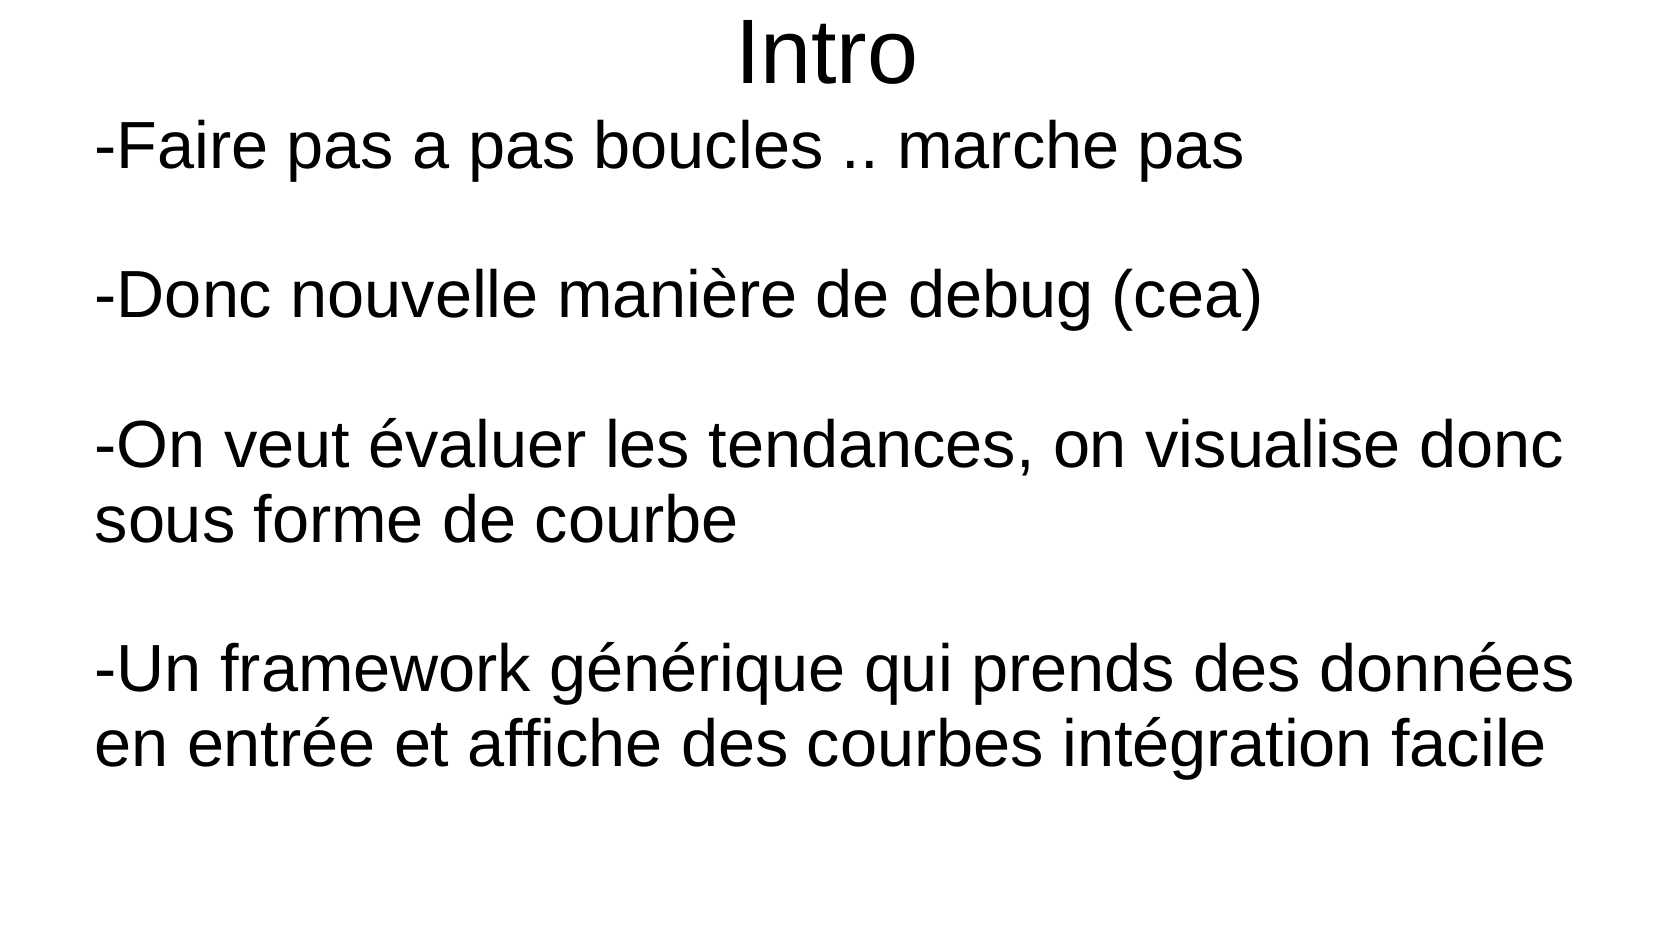

# Intro
-Faire pas a pas boucles .. marche pas
-Donc nouvelle manière de debug (cea)
-On veut évaluer les tendances, on visualise donc sous forme de courbe
-Un framework générique qui prends des données en entrée et affiche des courbes intégration facile